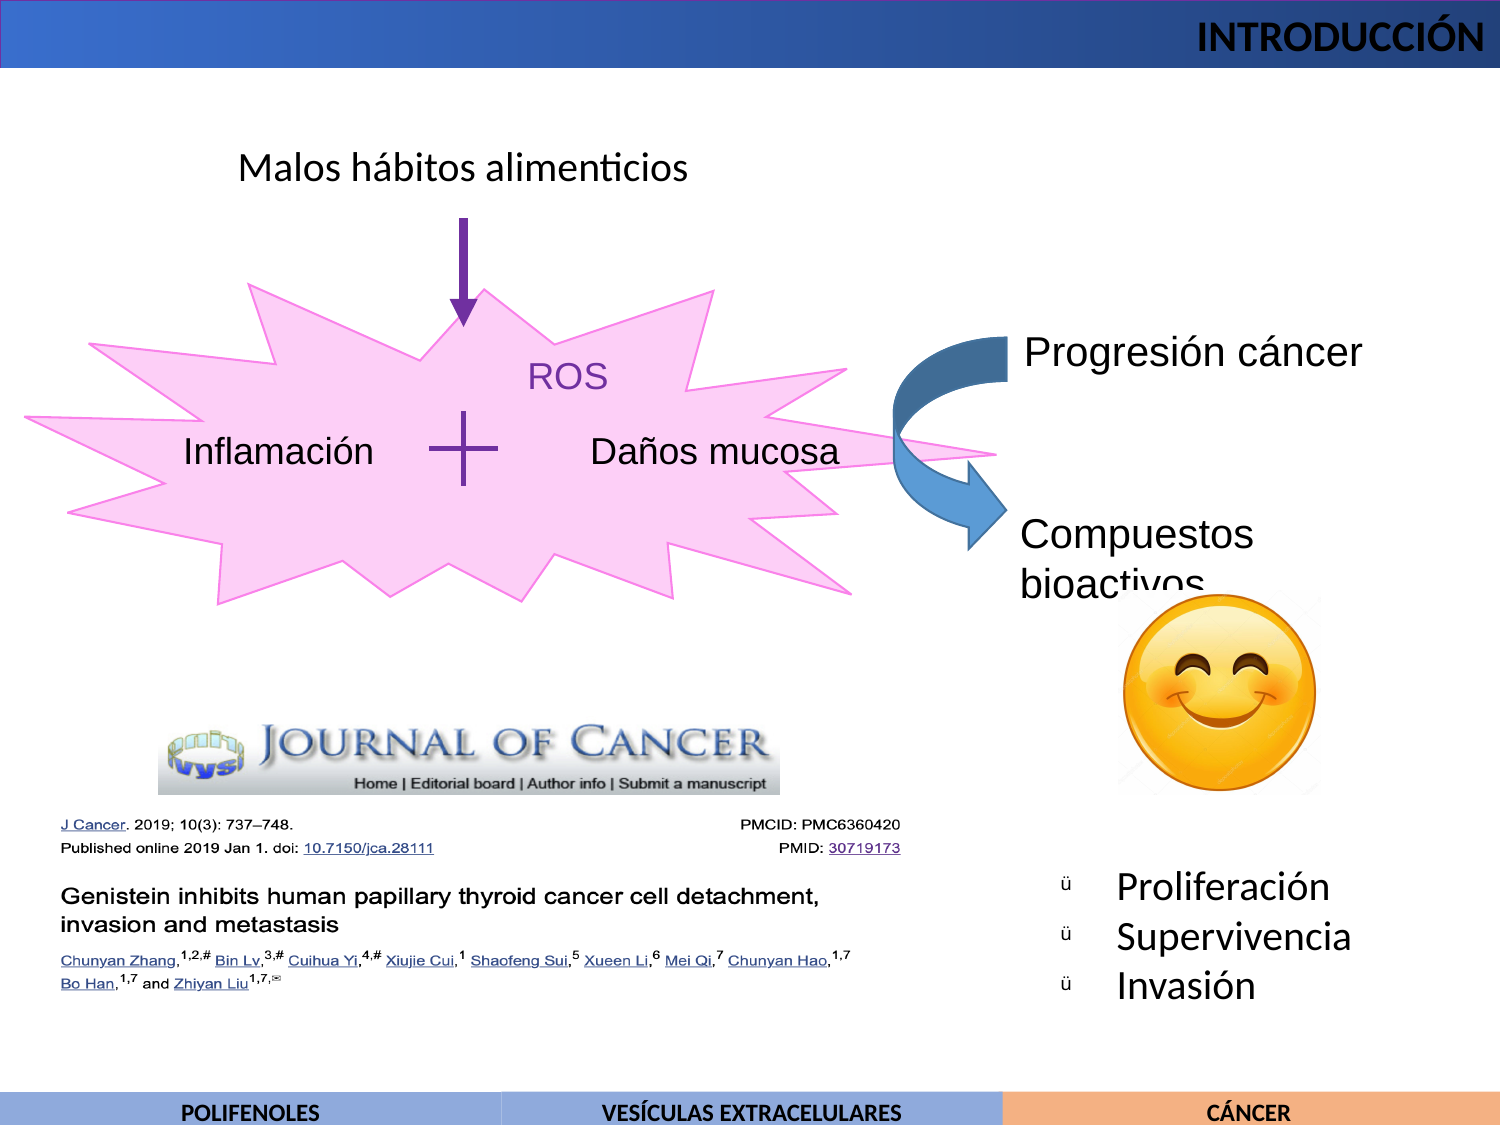

INTRODUCCIÓN
Malos hábitos alimenticios
ROS
Inflamación
Daños mucosa
Progresión cáncer
Compuestos bioactivos
Proliferación
Supervivencia
Invasión
VESÍCULAS EXTRACELULARES
CÁNCER
POLIFENOLES